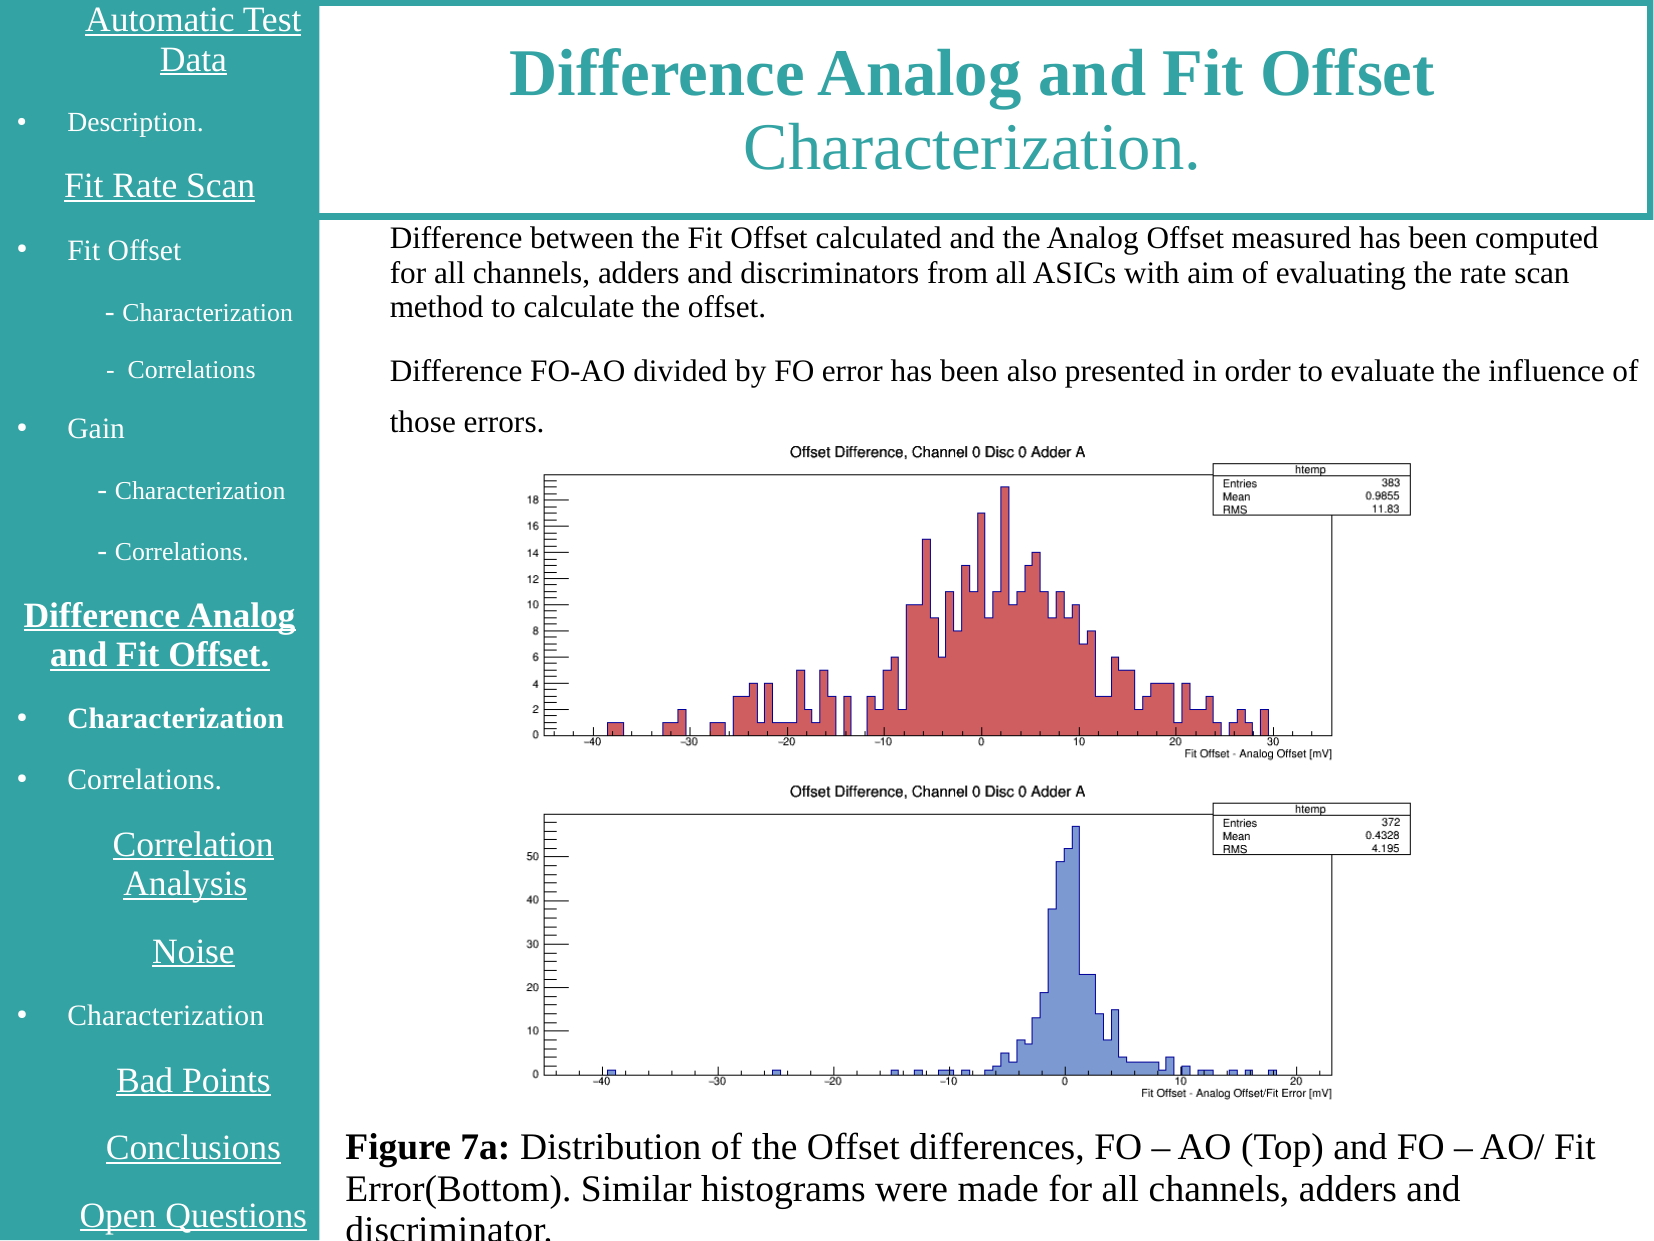

Automatic Test Data
Description.
Fit Rate Scan
Fit Offset
 - Characterization
 - Correlations
Gain
 - Characterization
 - Correlations.
Difference Analog and Fit Offset.
Characterization
Correlations.
Correlation Analysis
Noise
Characterization
Bad Points
Conclusions
Open Questions
# Difference Analog and Fit Offset Characterization.
Difference between the Fit Offset calculated and the Analog Offset measured has been computed for all channels, adders and discriminators from all ASICs with aim of evaluating the rate scan method to calculate the offset.
Difference FO-AO divided by FO error has been also presented in order to evaluate the influence of those errors.
Figure 7a: Distribution of the Offset differences, FO – AO (Top) and FO – AO/ Fit Error(Bottom). Similar histograms were made for all channels, adders and discriminator.